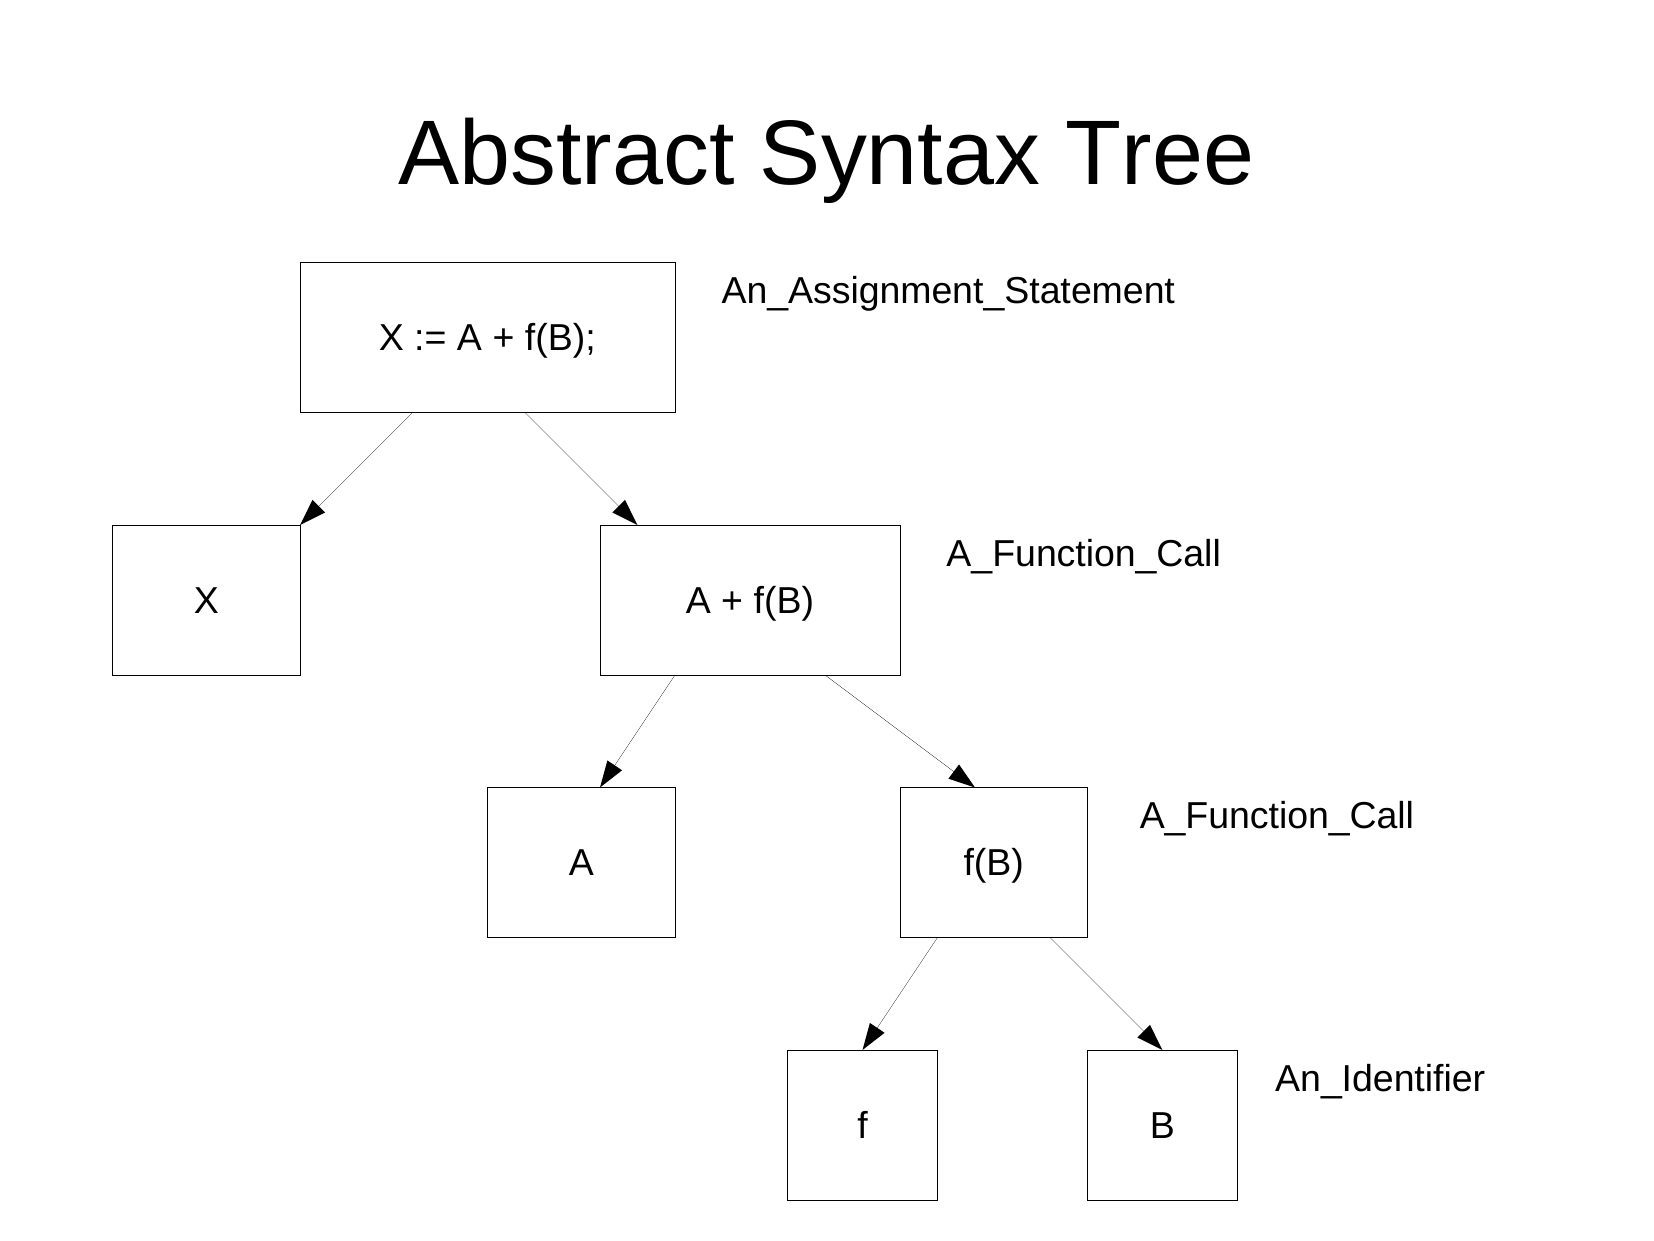

# Abstract Syntax Tree
X := A + f(B);
An_Assignment_Statement
X
A + f(B)
A_Function_Call
A
f(B)
A_Function_Call
f
B
An_Identifier